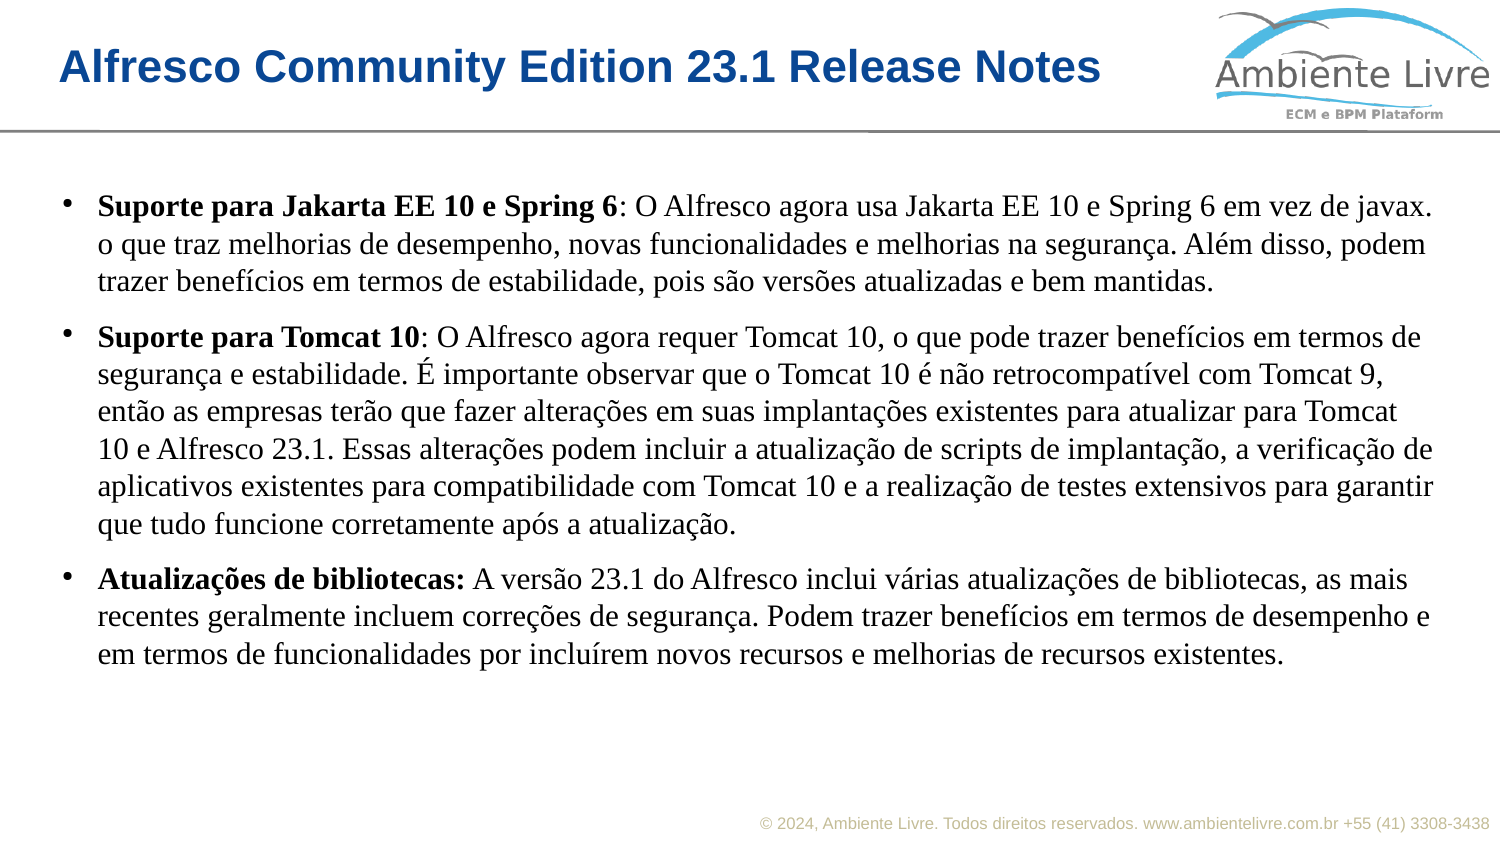

# Alfresco Community Edition 23.1 Release Notes
Suporte para Jakarta EE 10 e Spring 6: O Alfresco agora usa Jakarta EE 10 e Spring 6 em vez de javax. o que traz melhorias de desempenho, novas funcionalidades e melhorias na segurança. Além disso, podem trazer benefícios em termos de estabilidade, pois são versões atualizadas e bem mantidas.
Suporte para Tomcat 10: O Alfresco agora requer Tomcat 10, o que pode trazer benefícios em termos de segurança e estabilidade. É importante observar que o Tomcat 10 é não retrocompatível com Tomcat 9, então as empresas terão que fazer alterações em suas implantações existentes para atualizar para Tomcat 10 e Alfresco 23.1. Essas alterações podem incluir a atualização de scripts de implantação, a verificação de aplicativos existentes para compatibilidade com Tomcat 10 e a realização de testes extensivos para garantir que tudo funcione corretamente após a atualização.
Atualizações de bibliotecas: A versão 23.1 do Alfresco inclui várias atualizações de bibliotecas, as mais recentes geralmente incluem correções de segurança. Podem trazer benefícios em termos de desempenho e em termos de funcionalidades por incluírem novos recursos e melhorias de recursos existentes.